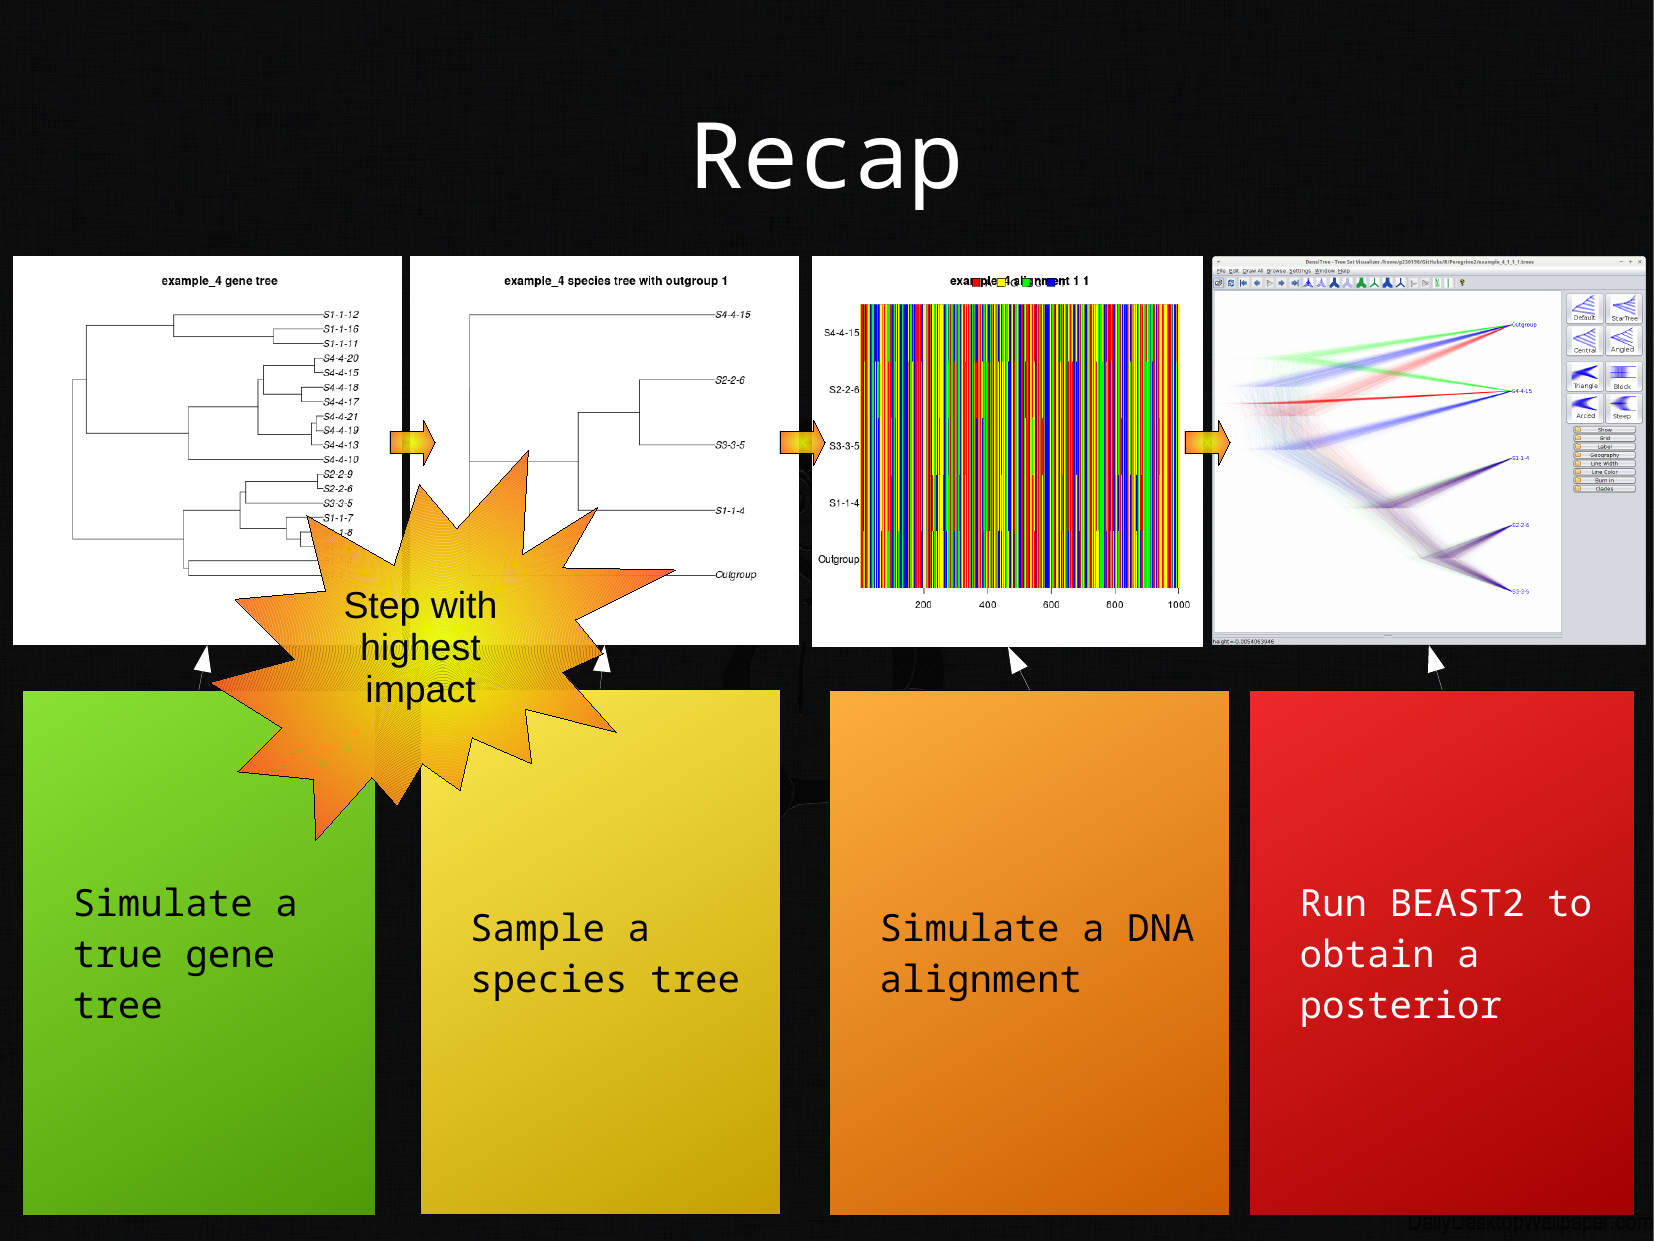

# Recap
Step with highest impact
Sample a species tree
Simulate a true gene tree
Simulate a DNA alignment
Run BEAST2 to obtain a posterior